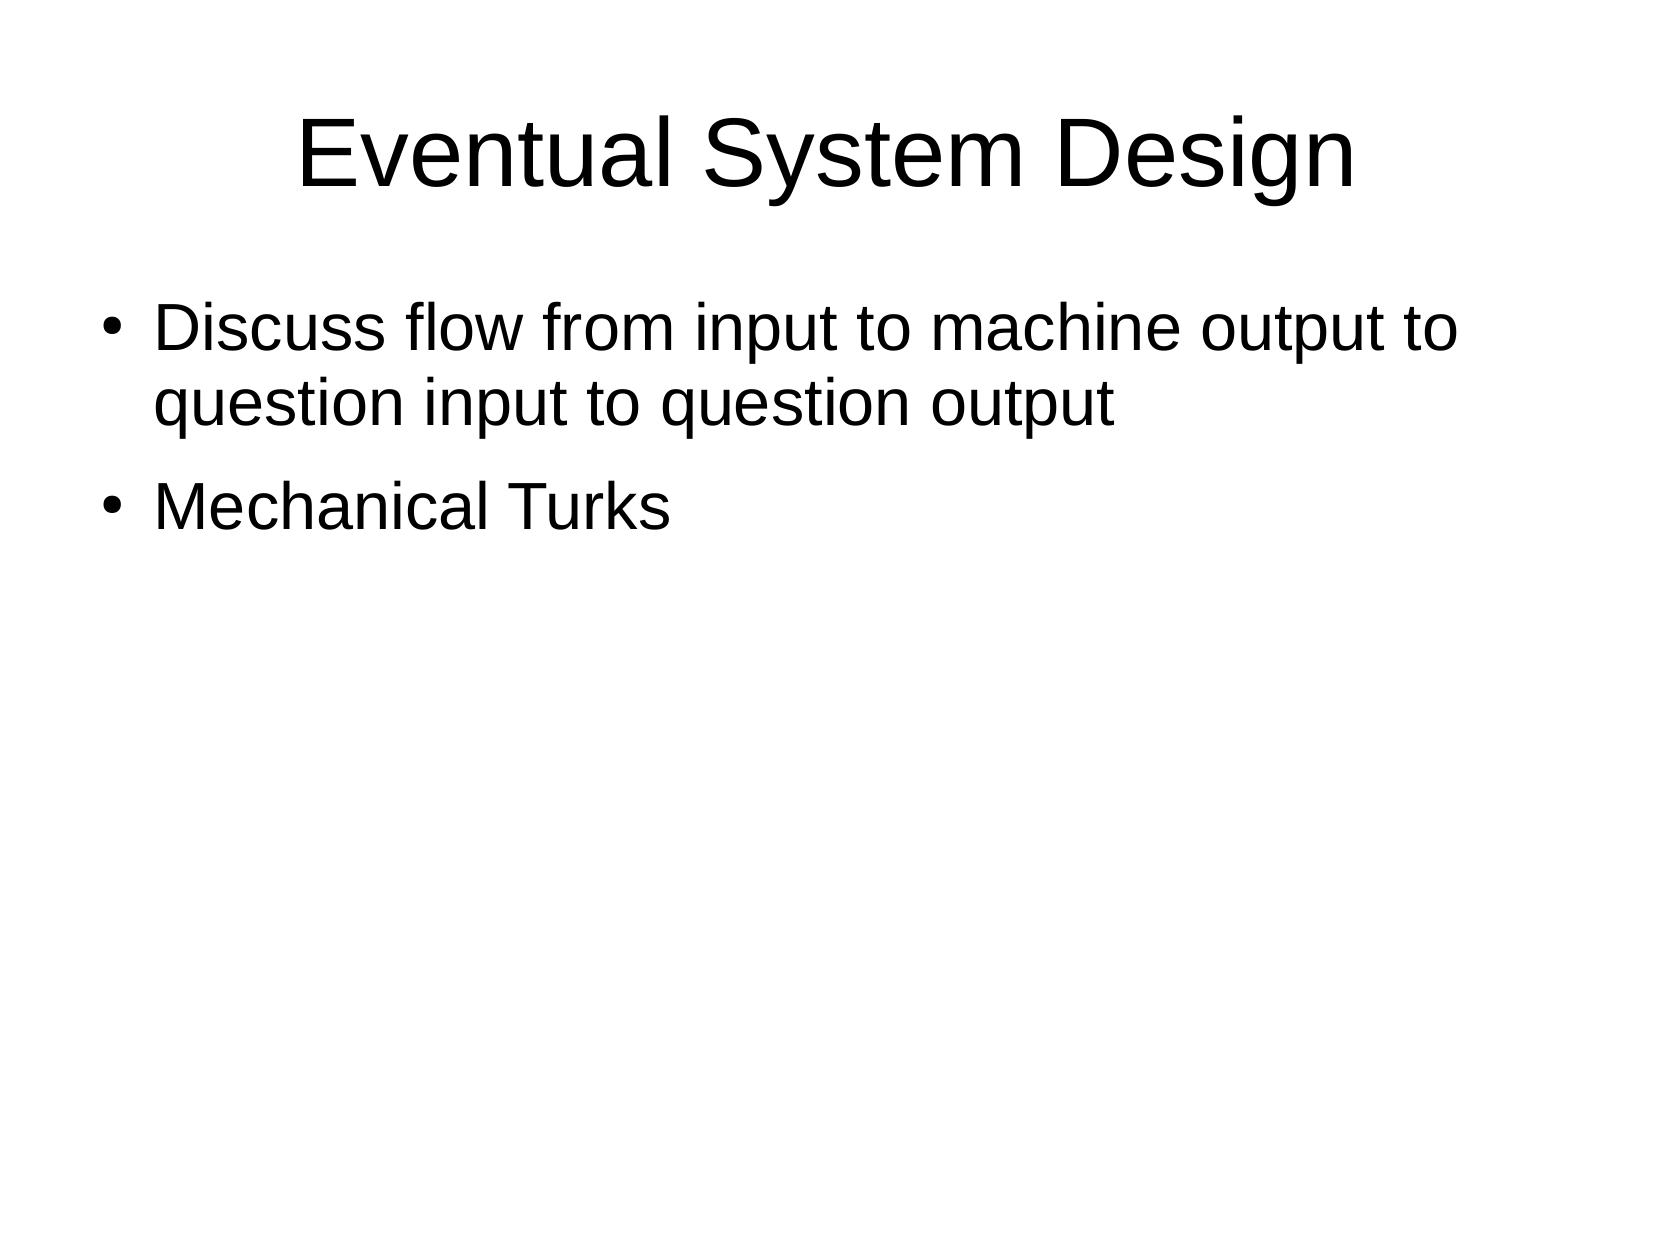

# Eventual System Design
Discuss flow from input to machine output to question input to question output
Mechanical Turks